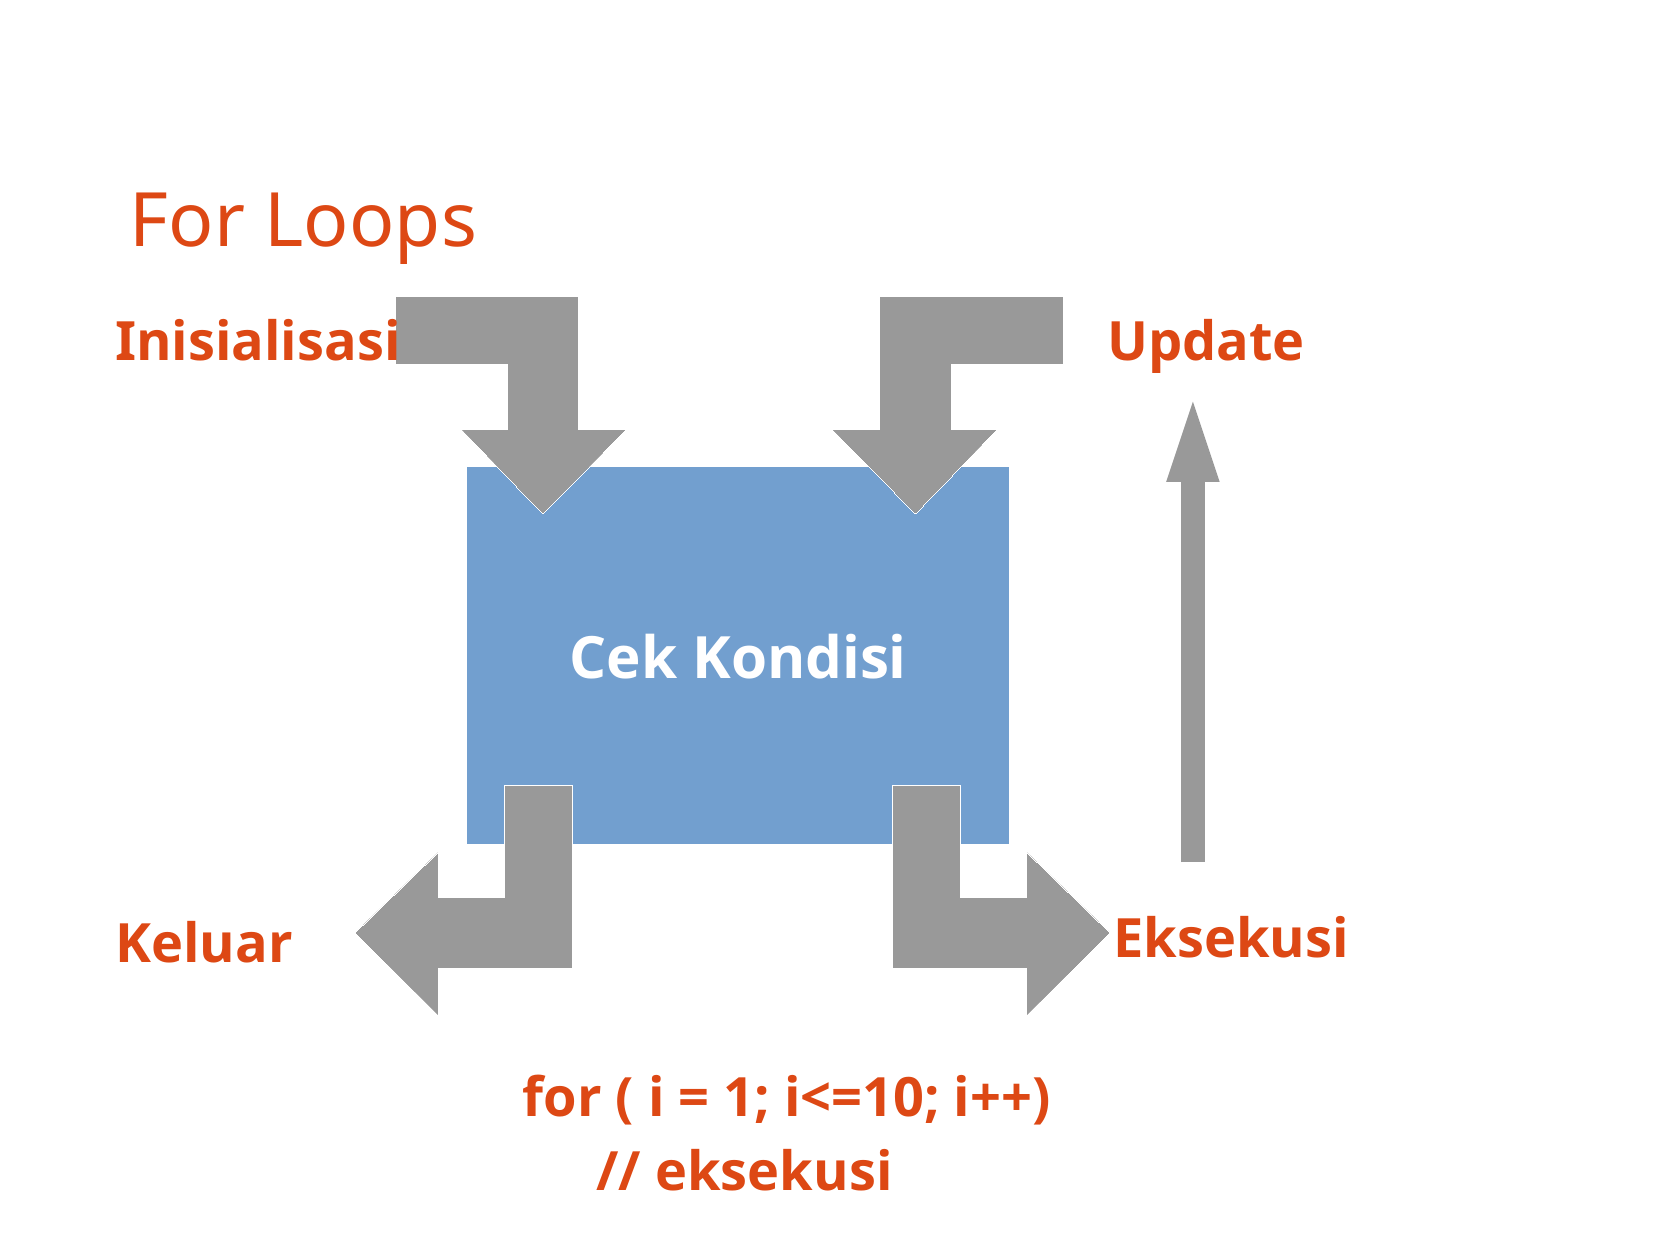

# For Loops
Inisialisasi
Update
Cek Kondisi
Eksekusi
Keluar
for ( i = 1; i<=10; i++)
	// eksekusi